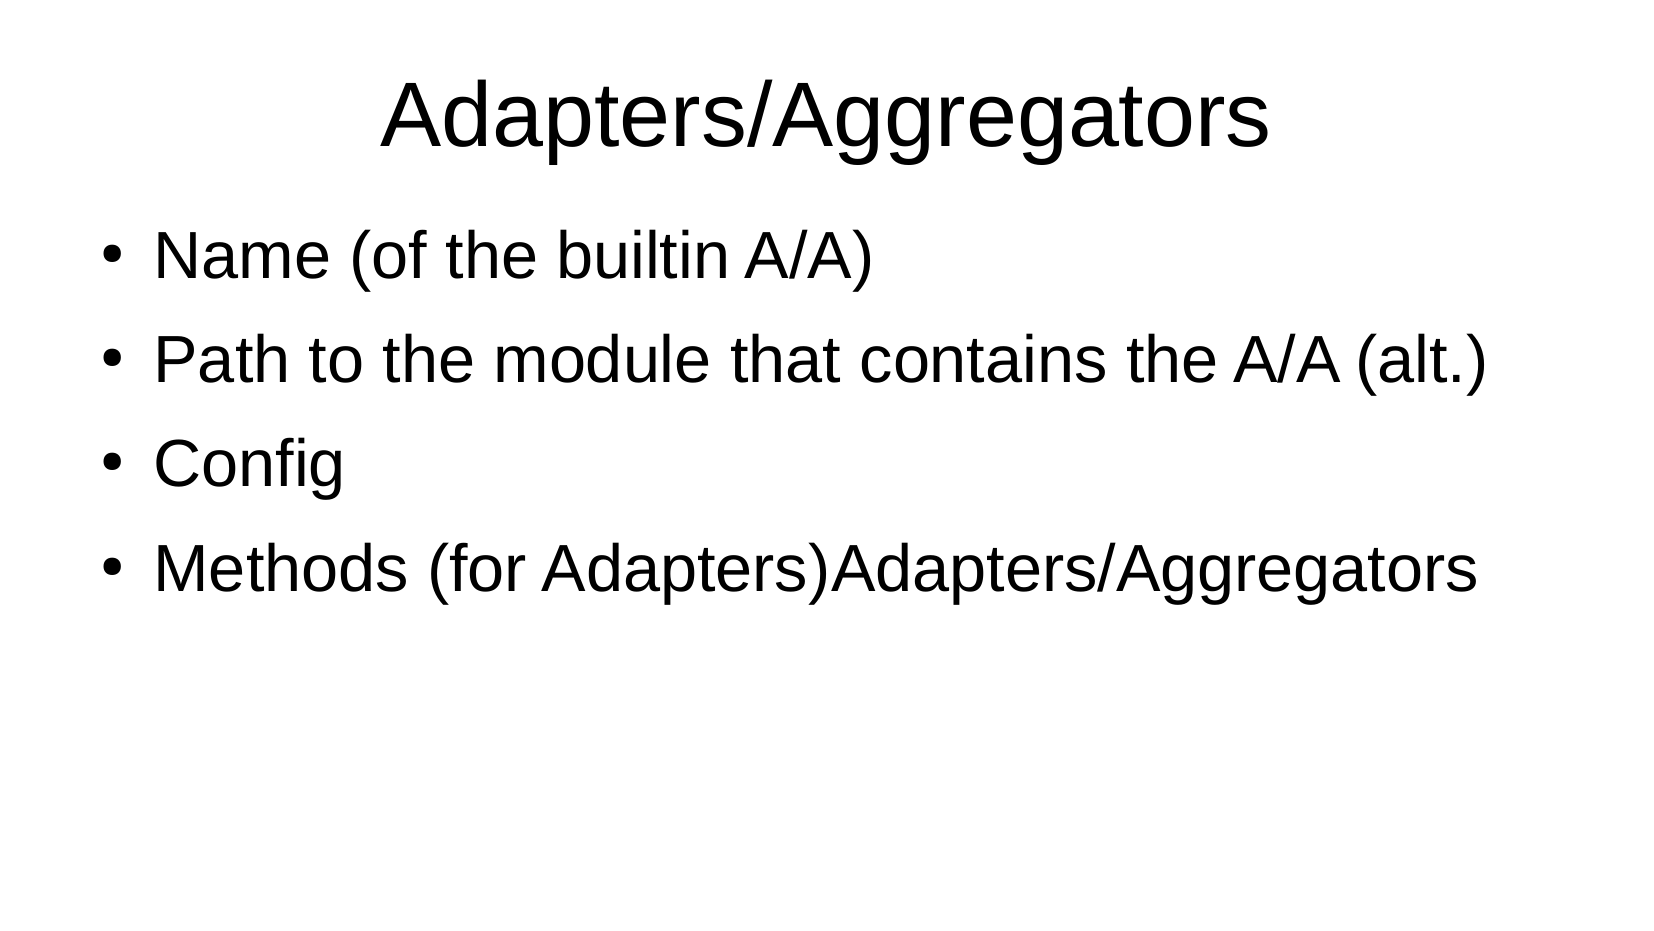

# Adapters/Aggregators
Name (of the builtin A/A)
Path to the module that contains the A/A (alt.)
Config
Methods (for Adapters)Adapters/Aggregators